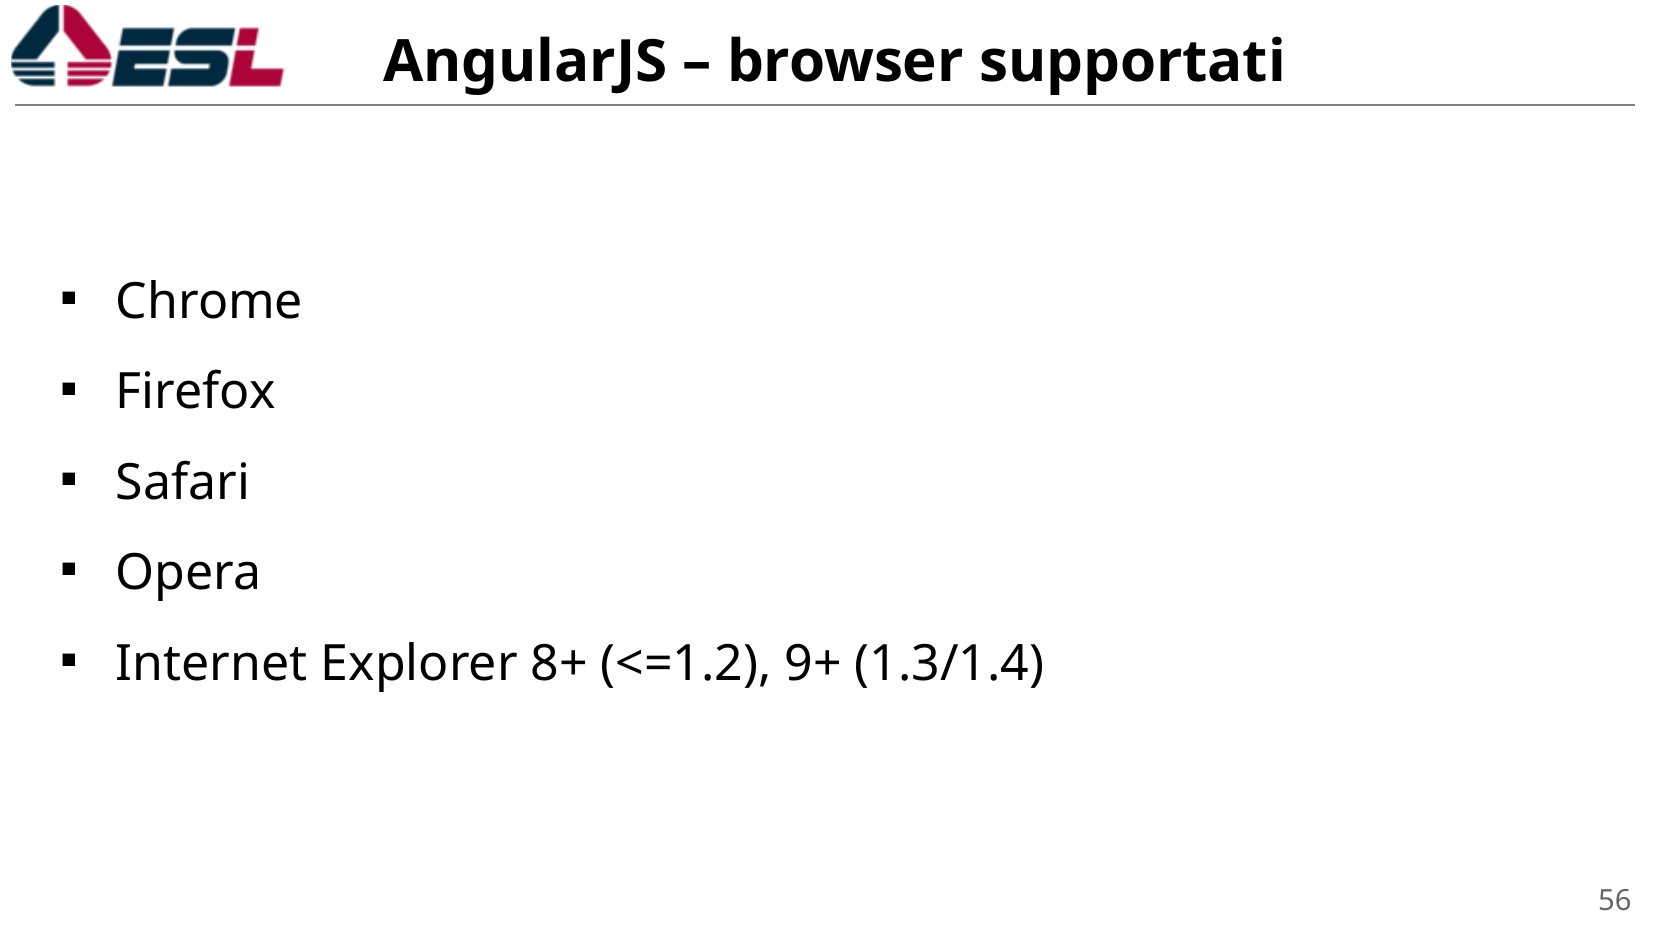

# AngularJS – browser supportati
Chrome
Firefox
Safari
Opera
Internet Explorer 8+ (<=1.2), 9+ (1.3/1.4)